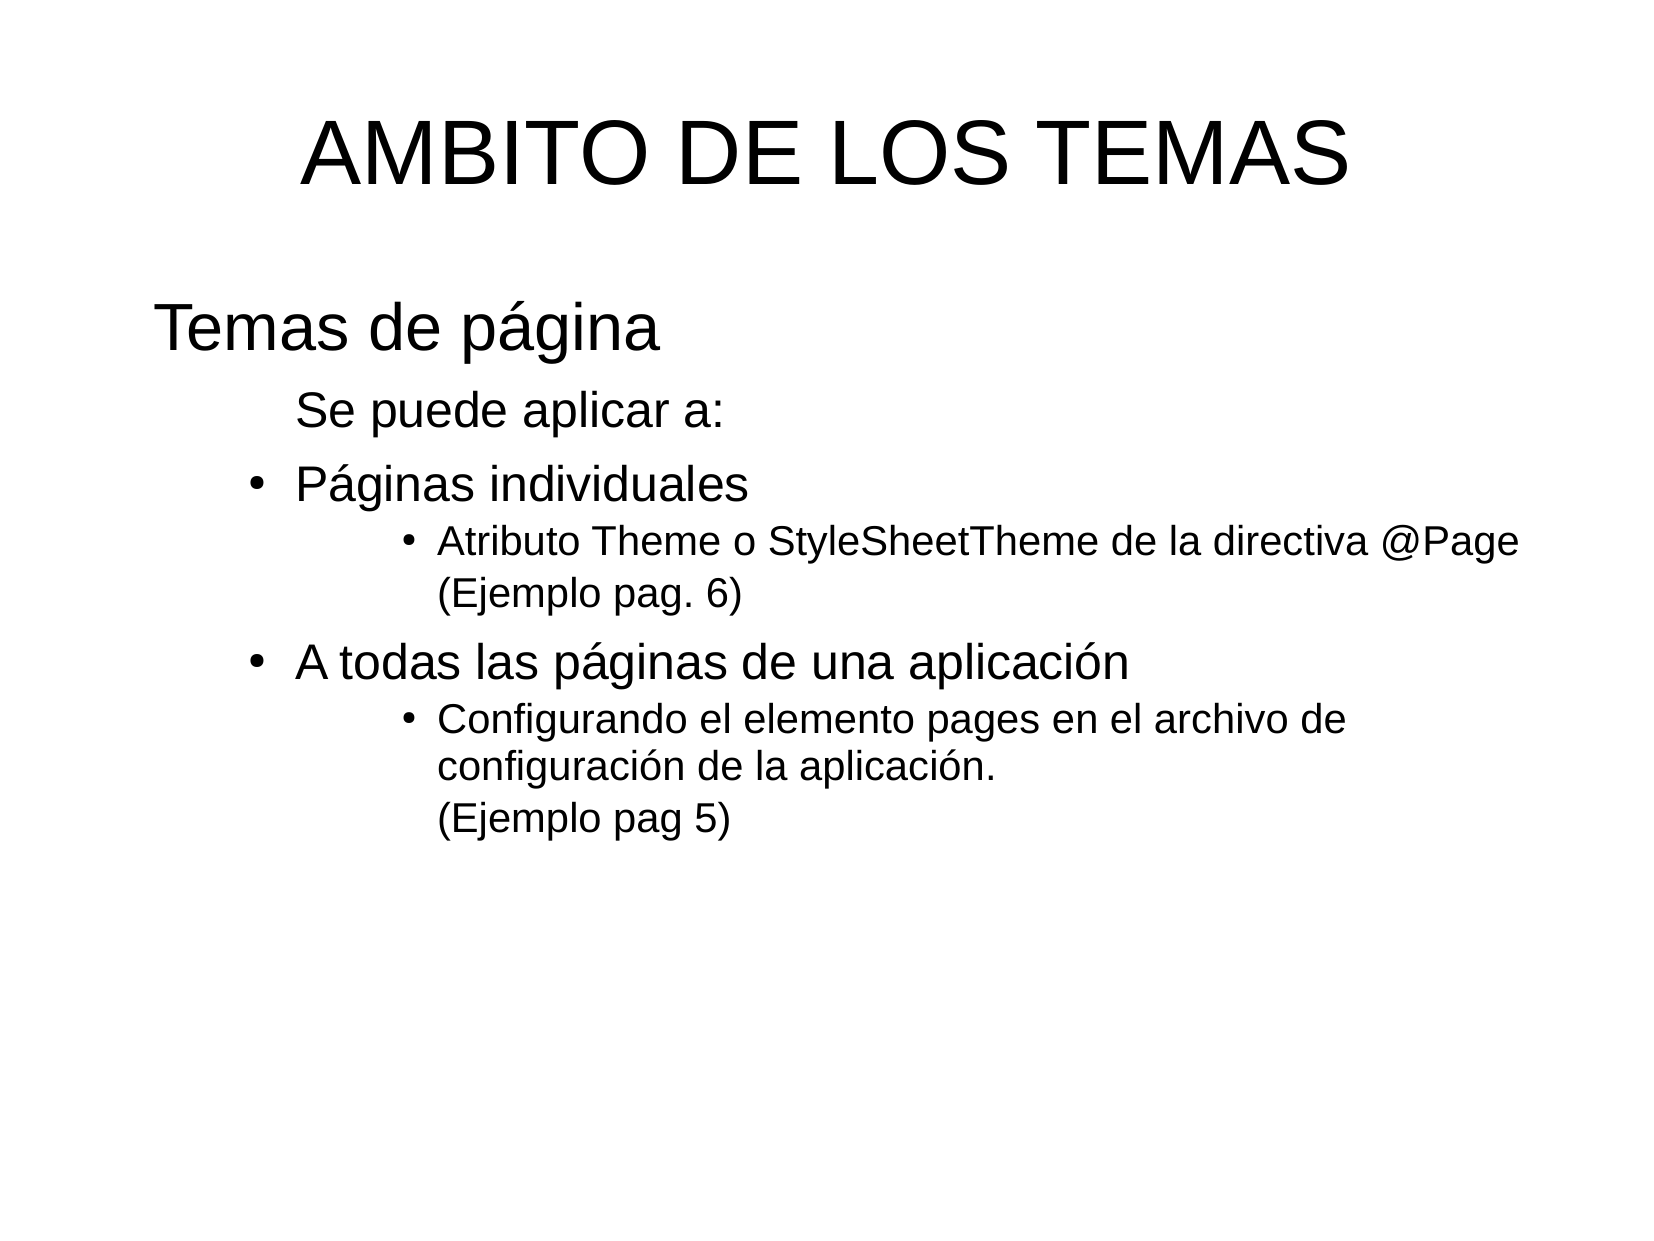

# AMBITO DE LOS TEMAS
Temas de página
Se puede aplicar a:
Páginas individuales
Atributo Theme o StyleSheetTheme de la directiva @Page
(Ejemplo pag. 6)
A todas las páginas de una aplicación
Configurando el elemento pages en el archivo de configuración de la aplicación.
(Ejemplo pag 5)